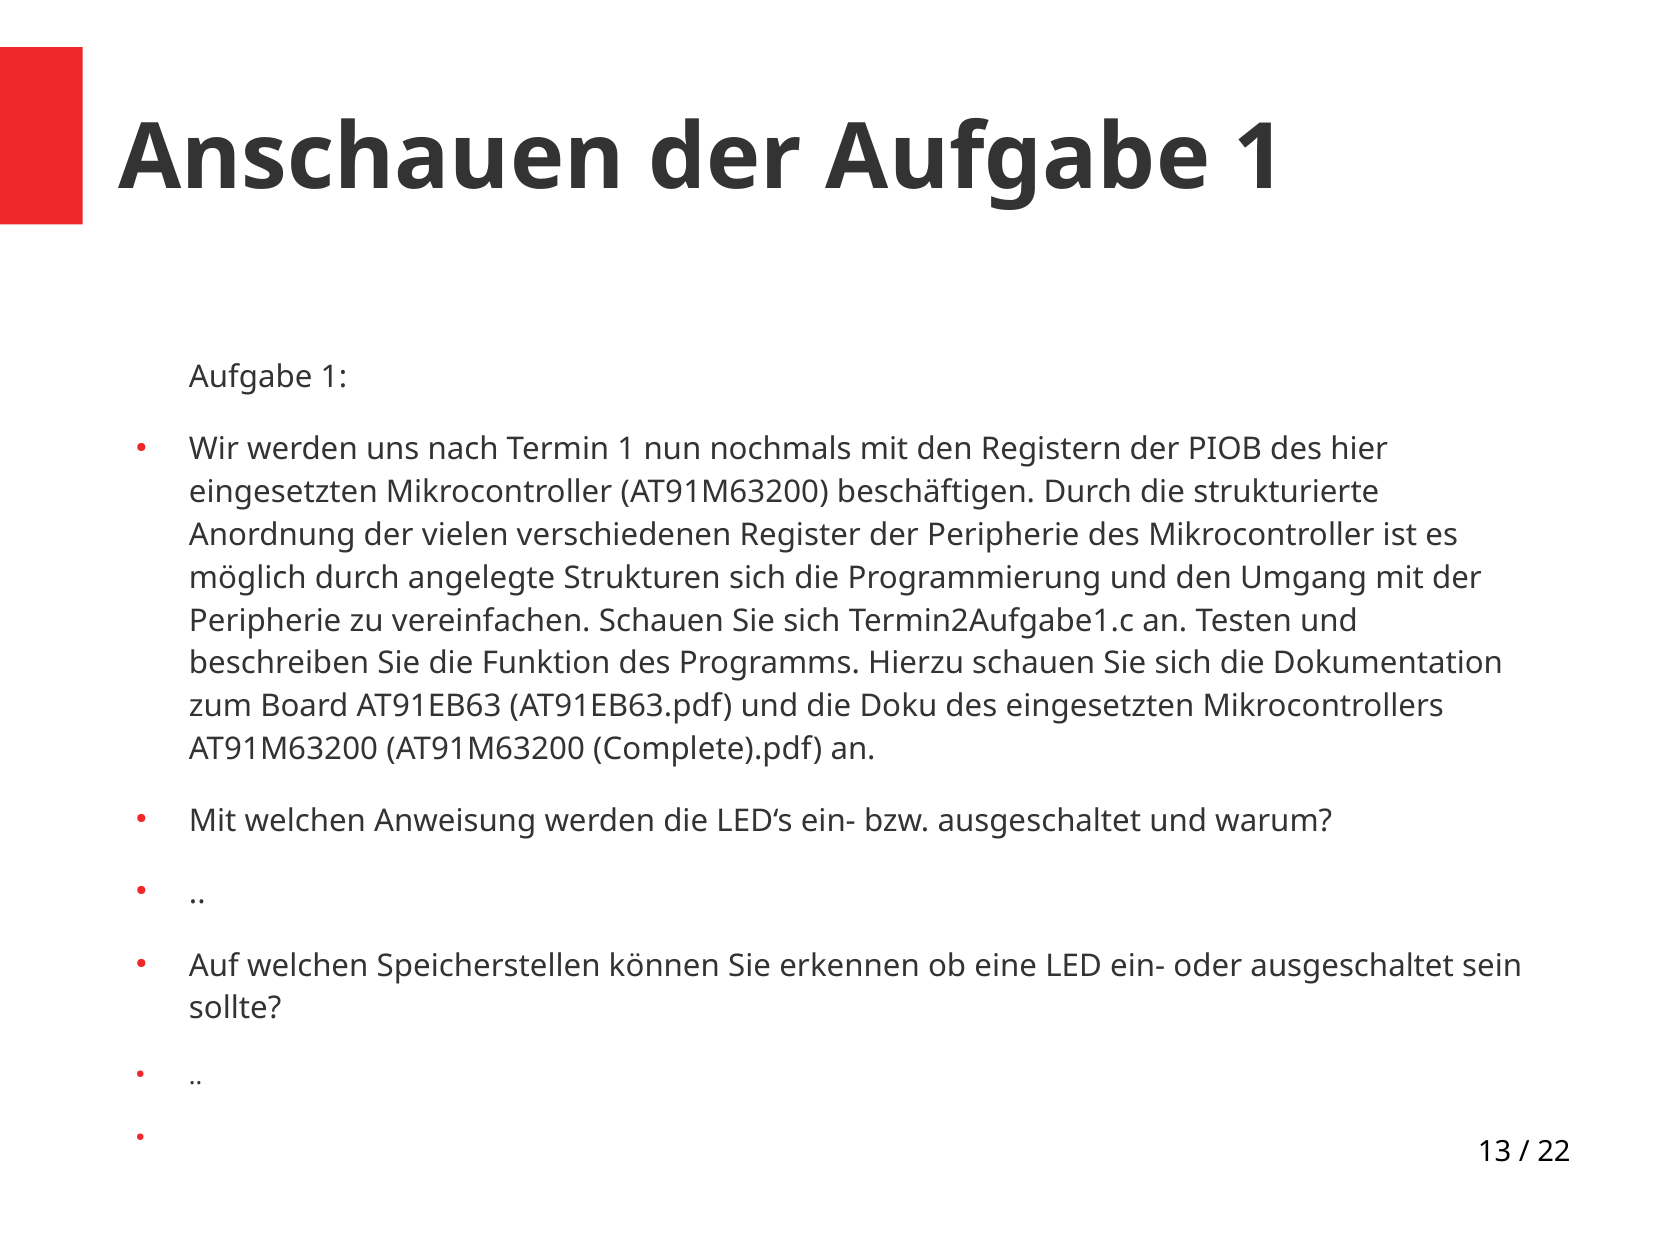

# Anschauen der Aufgabe 1
Aufgabe 1:
Wir werden uns nach Termin 1 nun nochmals mit den Registern der PIOB des hier eingesetzten Mikrocontroller (AT91M63200) beschäftigen. Durch die strukturierte Anordnung der vielen verschiedenen Register der Peripherie des Mikrocontroller ist es möglich durch angelegte Strukturen sich die Programmierung und den Umgang mit der Peripherie zu vereinfachen. Schauen Sie sich Termin2Aufgabe1.c an. Testen und beschreiben Sie die Funktion des Programms. Hierzu schauen Sie sich die Dokumentation zum Board AT91EB63 (AT91EB63.pdf) und die Doku des eingesetzten Mikrocontrollers AT91M63200 (AT91M63200 (Complete).pdf) an.
Mit welchen Anweisung werden die LED‘s ein- bzw. ausgeschaltet und warum?
..
Auf welchen Speicherstellen können Sie erkennen ob eine LED ein- oder ausgeschaltet sein sollte?
..
13